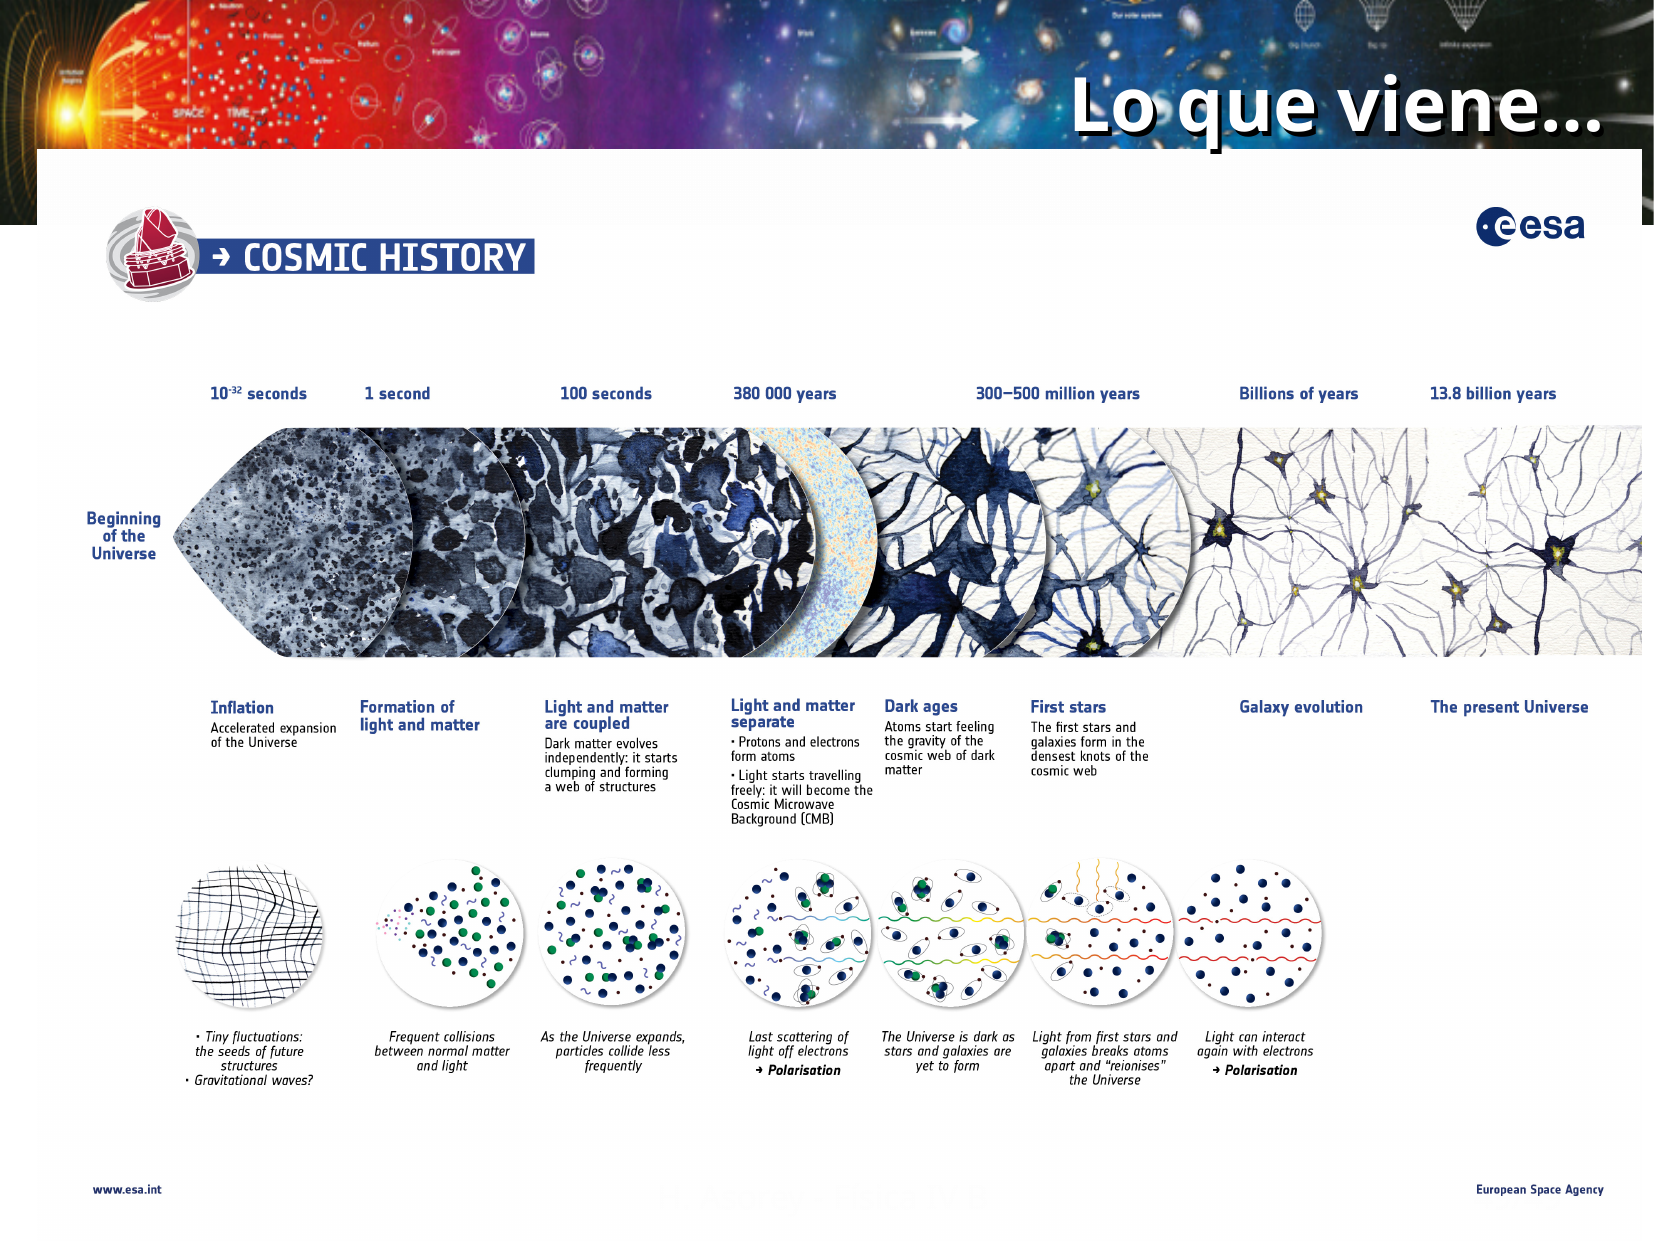

# Lo que viene…
H. Asorey - Física IV B
49